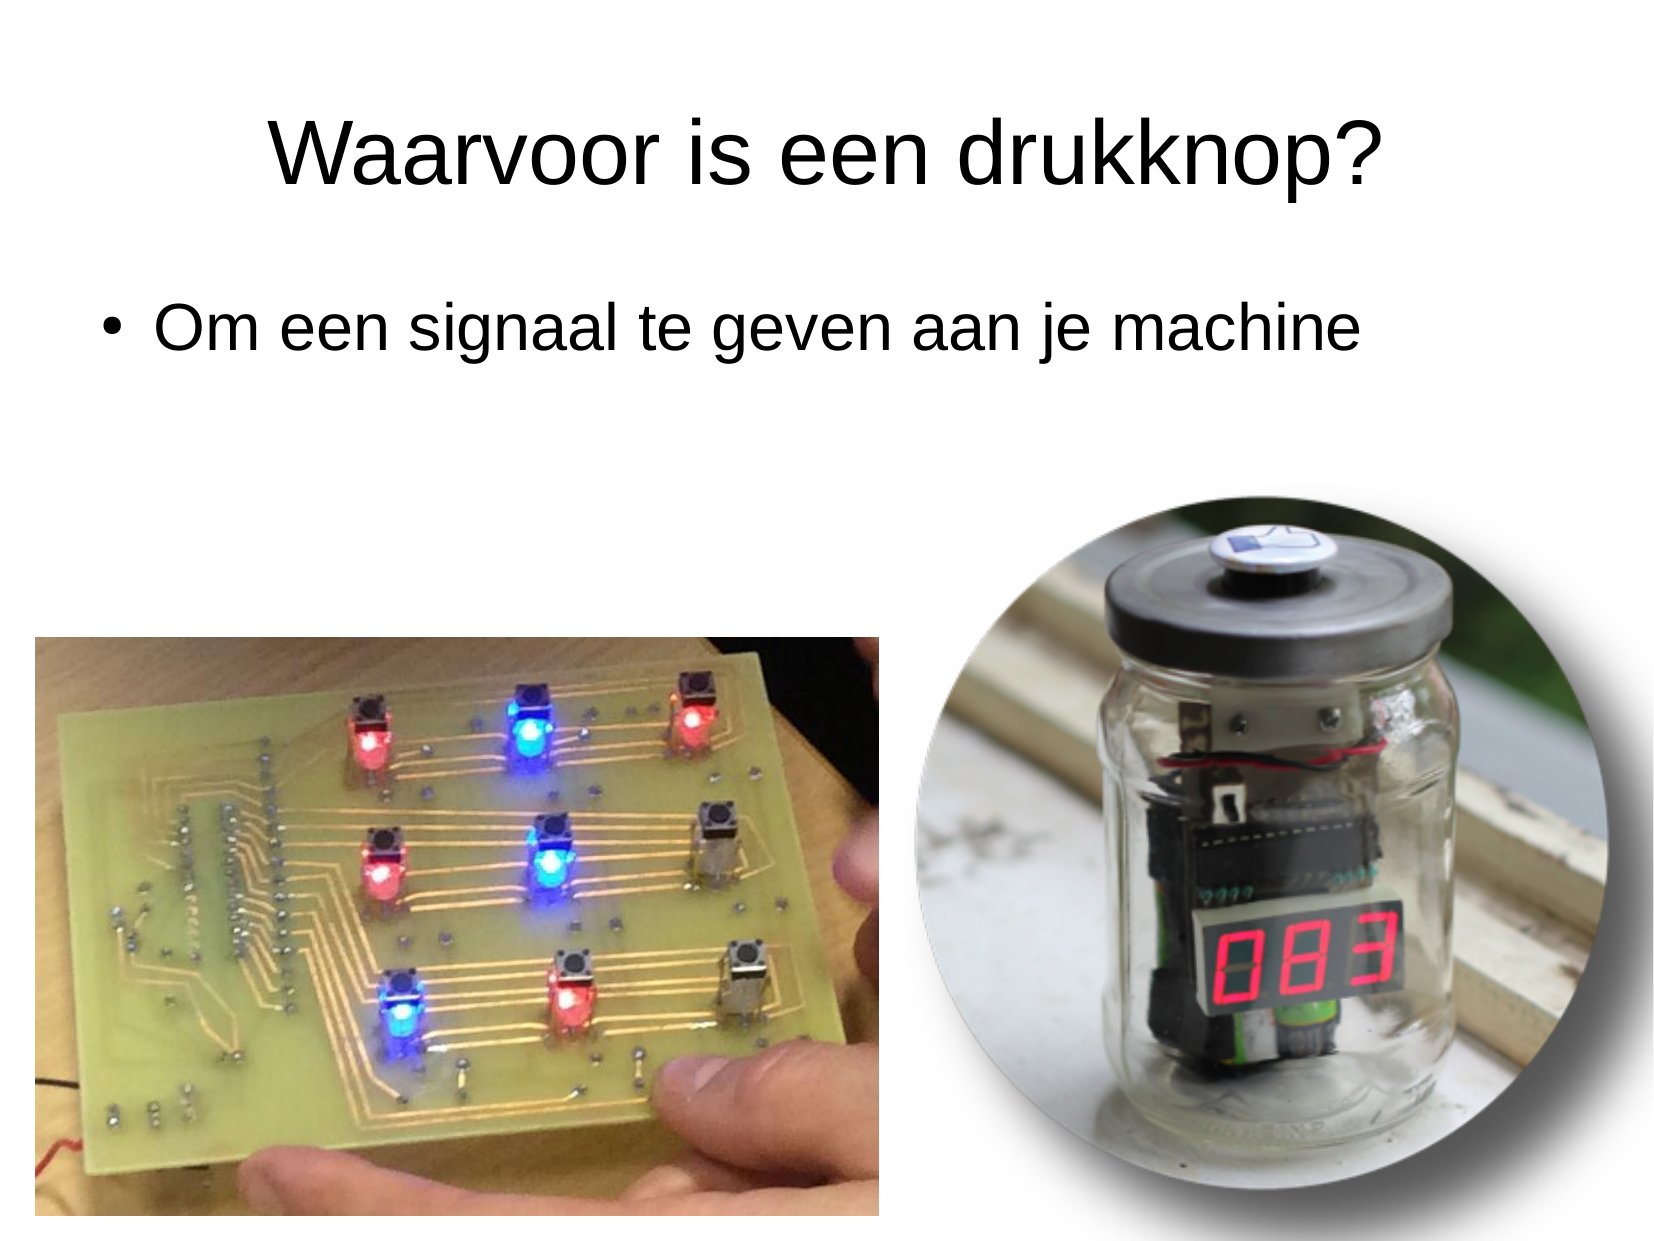

# Waarvoor is een drukknop?
Om een signaal te geven aan je machine